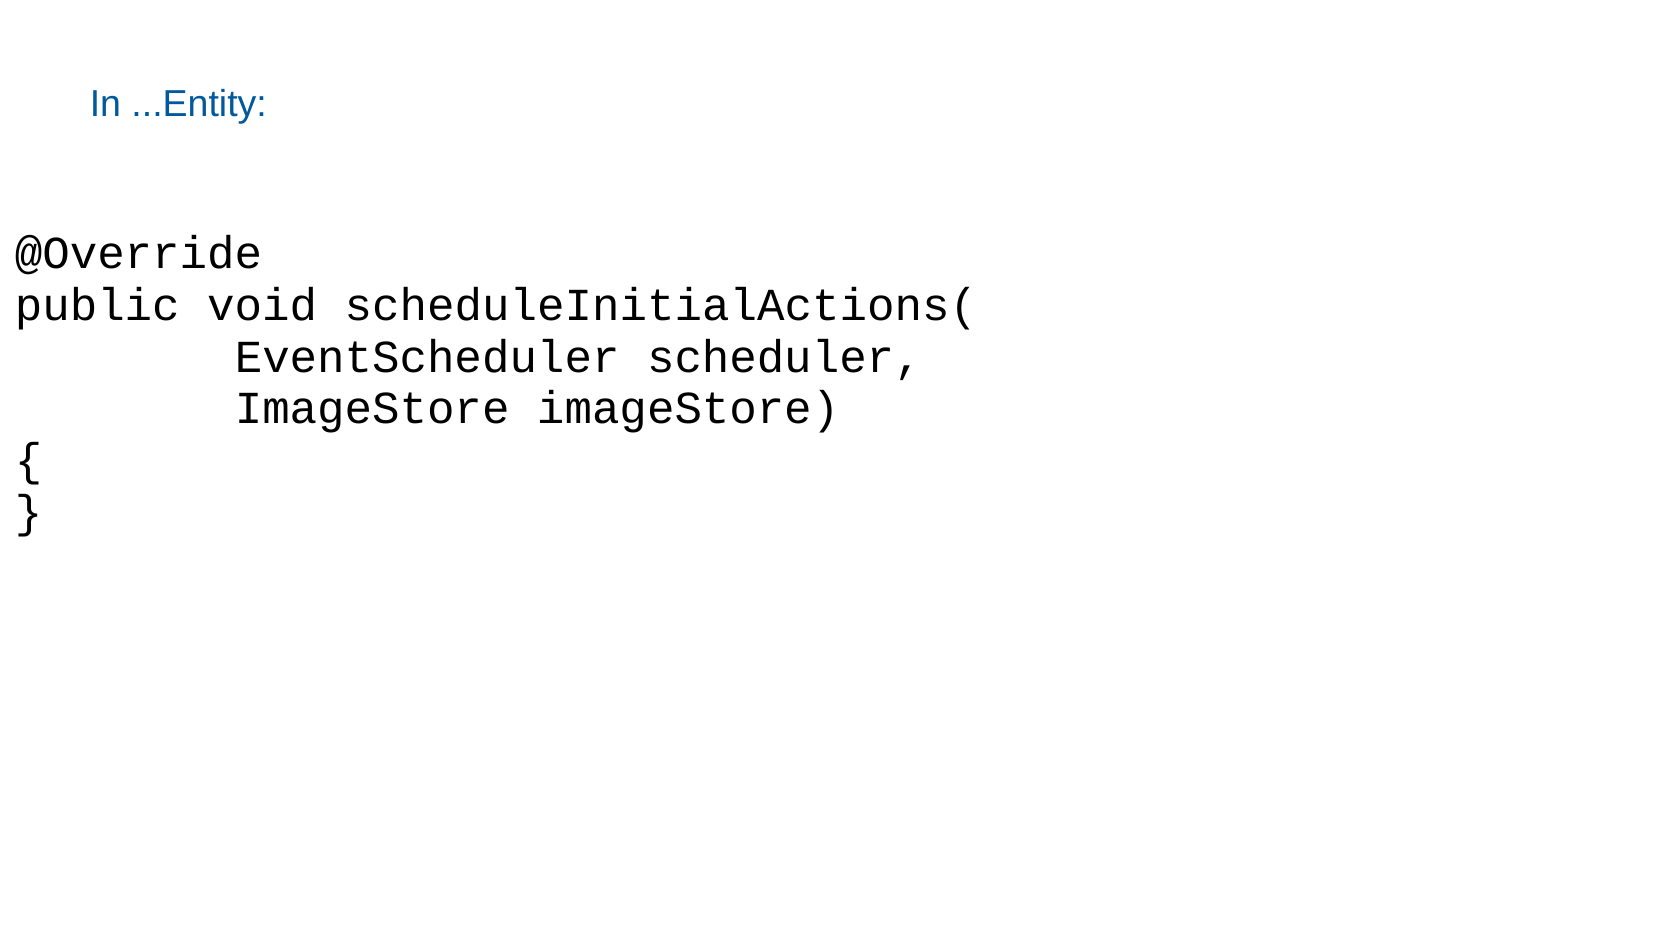

In ...Entity:
@Override
public void scheduleInitialActions(
 EventScheduler scheduler,
 ImageStore imageStore)
{
}